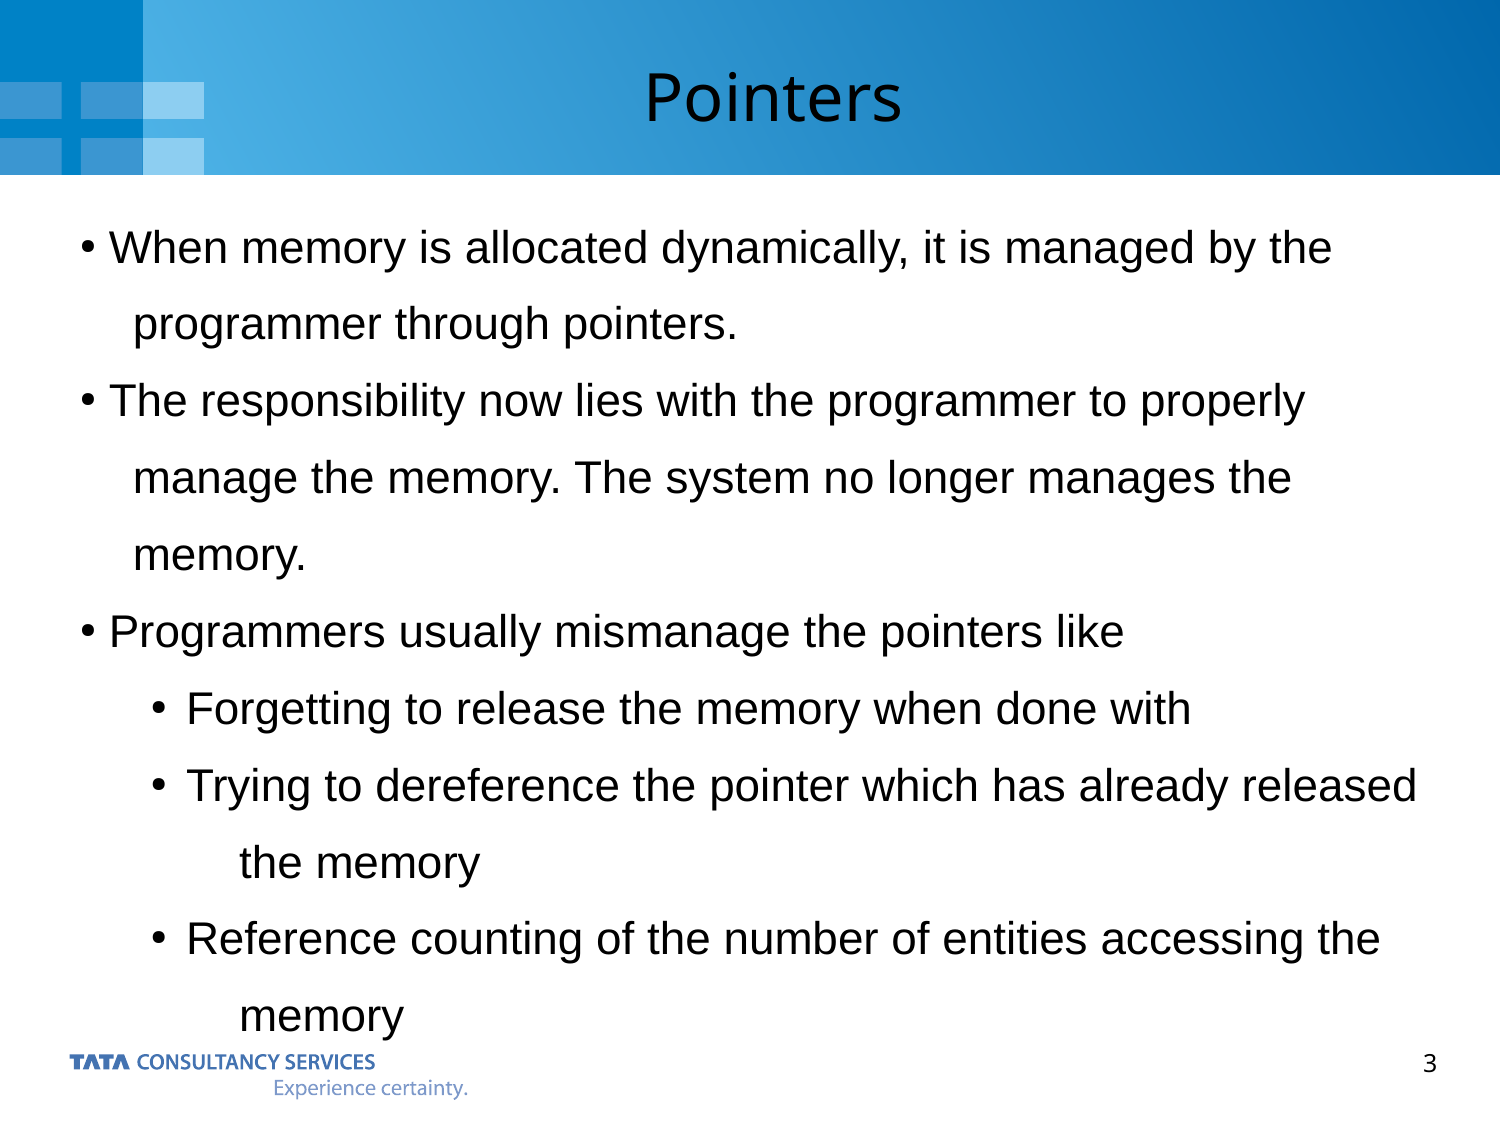

Pointers
 When memory is allocated dynamically, it is managed by the programmer through pointers.
 The responsibility now lies with the programmer to properly manage the memory. The system no longer manages the memory.
 Programmers usually mismanage the pointers like
Forgetting to release the memory when done with
Trying to dereference the pointer which has already released the memory
Reference counting of the number of entities accessing the memory